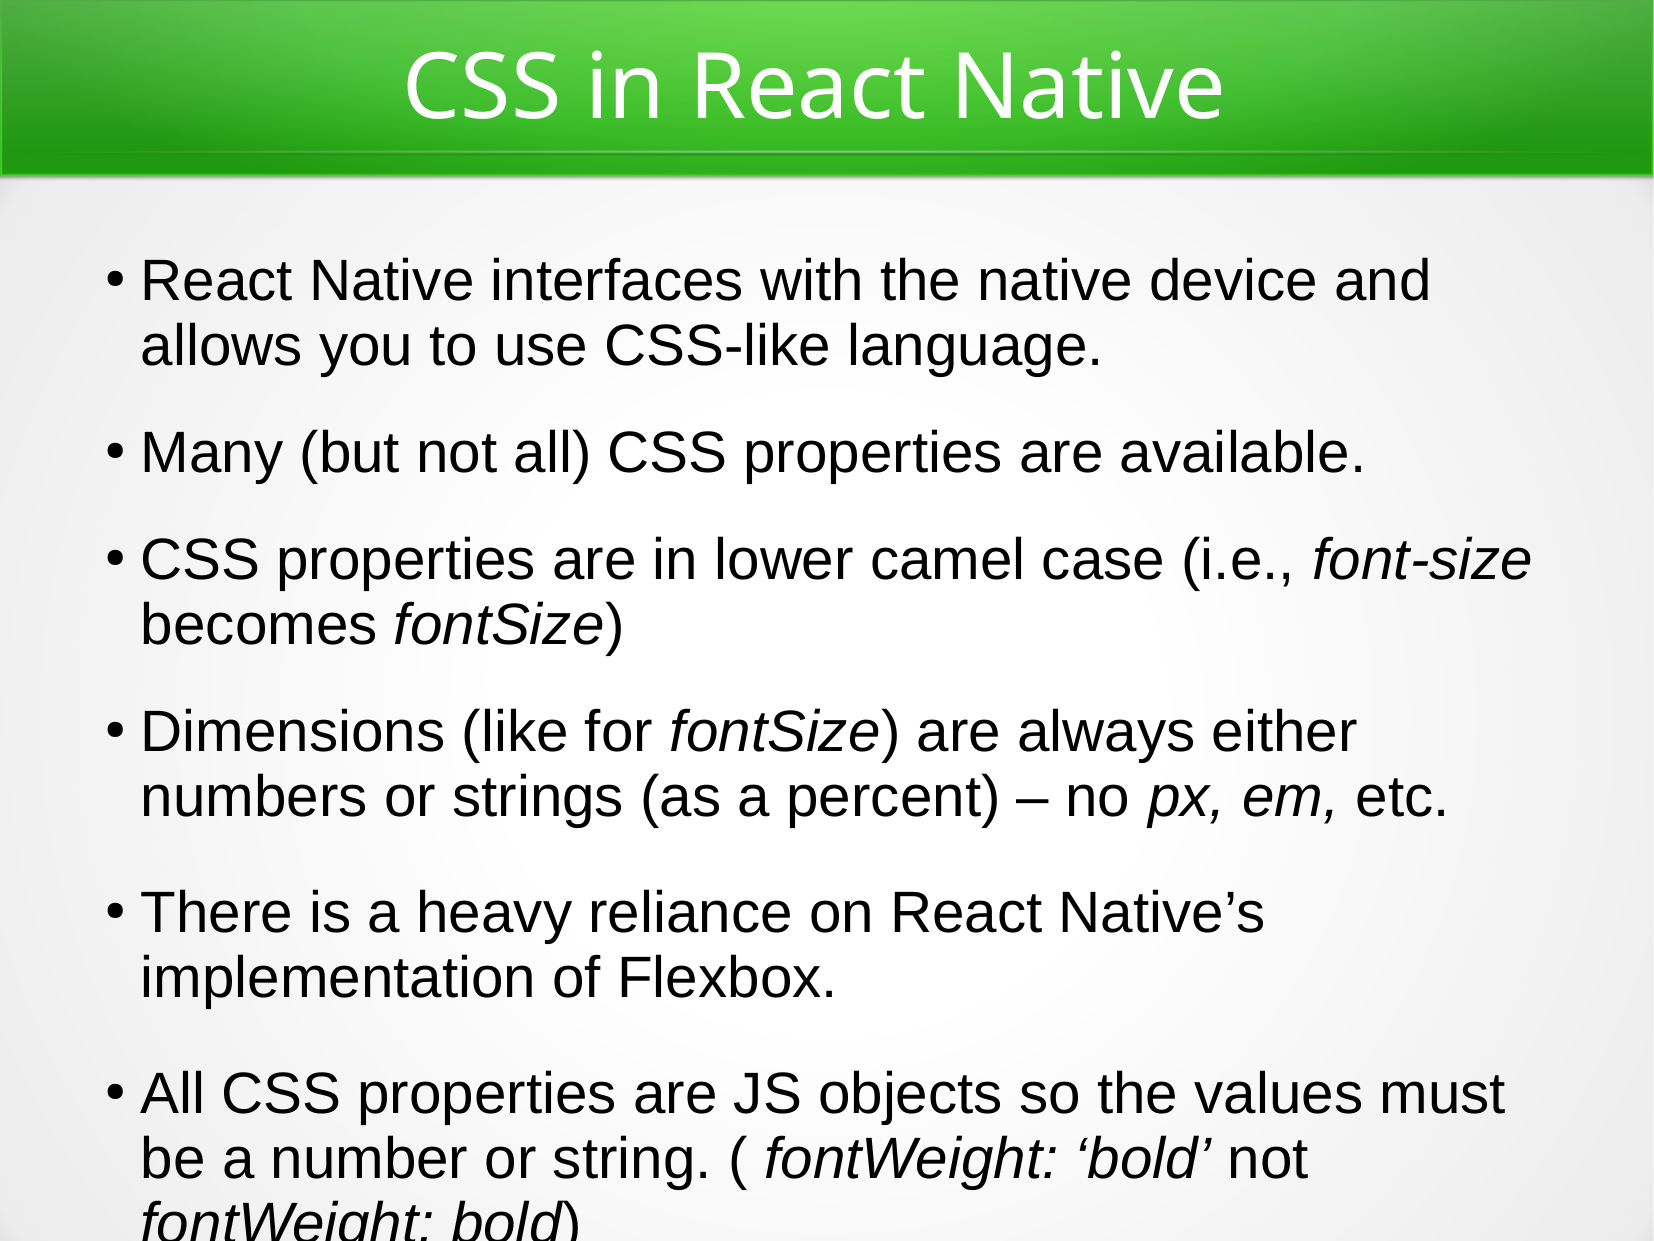

# CSS in React Native
React Native interfaces with the native device and allows you to use CSS-like language.
Many (but not all) CSS properties are available.
CSS properties are in lower camel case (i.e., font-size becomes fontSize)
Dimensions (like for fontSize) are always either numbers or strings (as a percent) – no px, em, etc.
There is a heavy reliance on React Native’s implementation of Flexbox.
All CSS properties are JS objects so the values must be a number or string. ( fontWeight: ‘bold’ not fontWeight: bold)